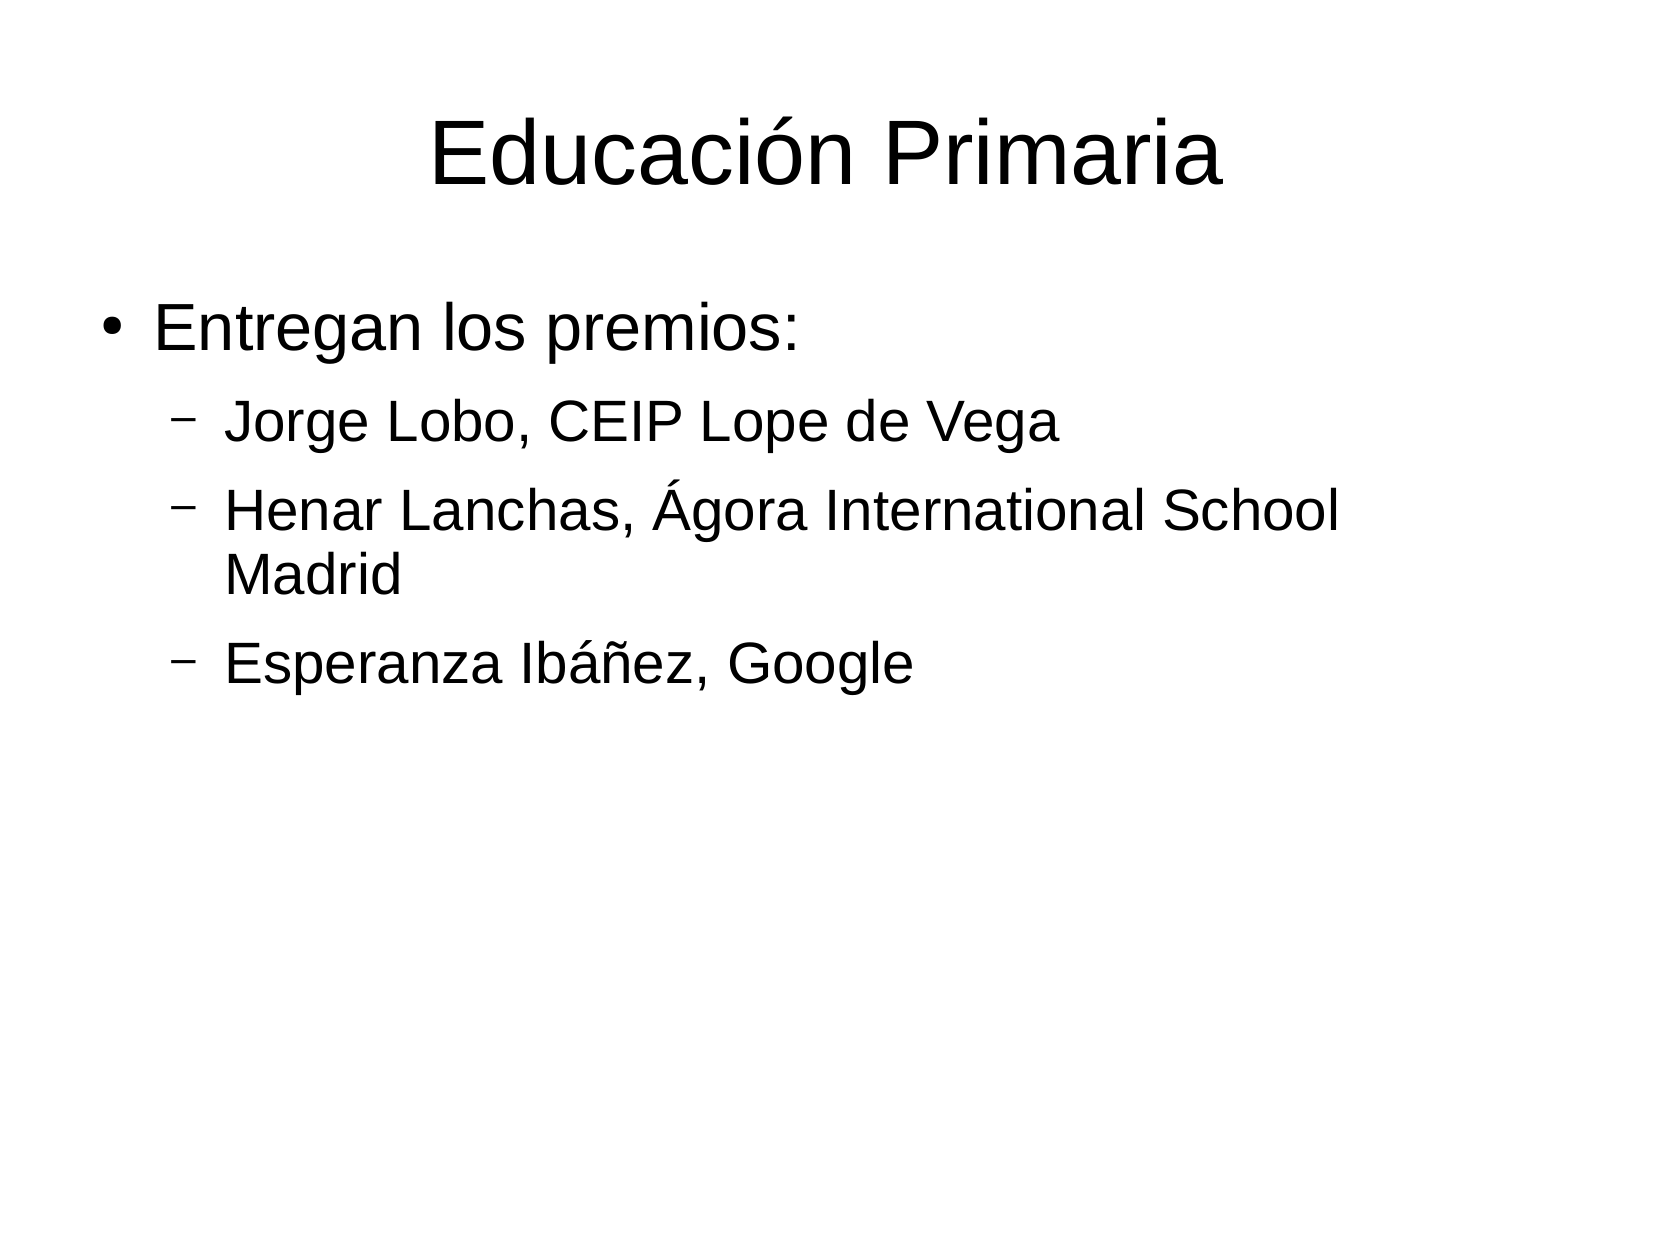

# Educación Primaria
Entregan los premios:
Jorge Lobo, CEIP Lope de Vega
Henar Lanchas, Ágora International School Madrid
Esperanza Ibáñez, Google